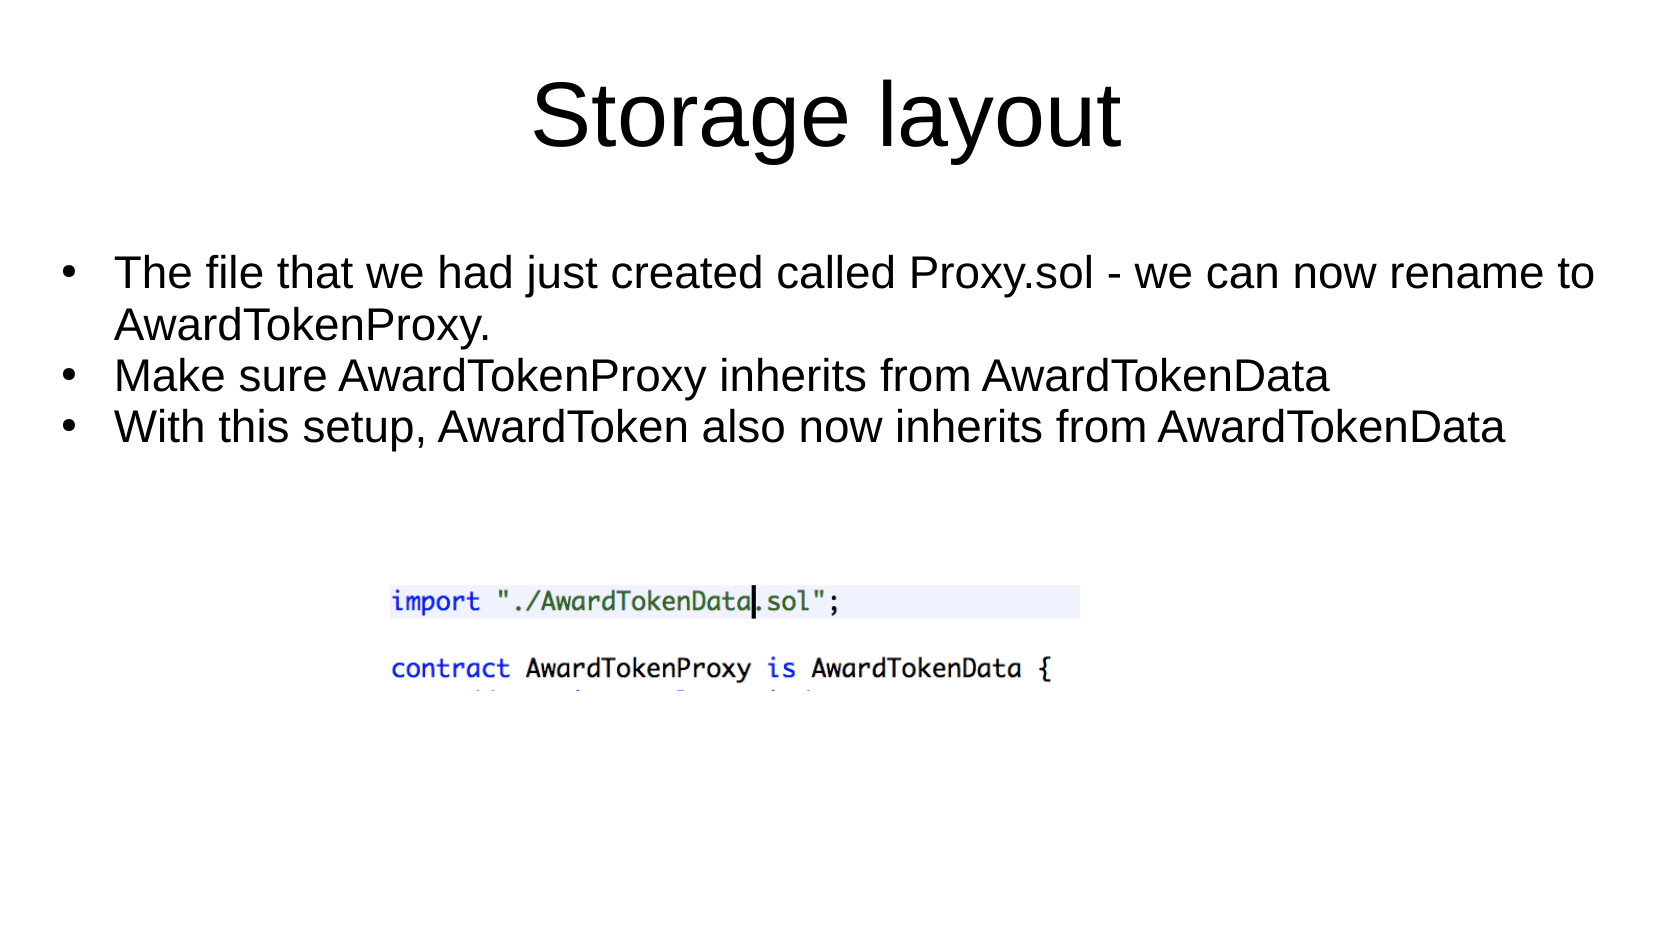

# Storage layout
The file that we had just created called Proxy.sol - we can now rename to AwardTokenProxy.
Make sure AwardTokenProxy inherits from AwardTokenData
With this setup, AwardToken also now inherits from AwardTokenData